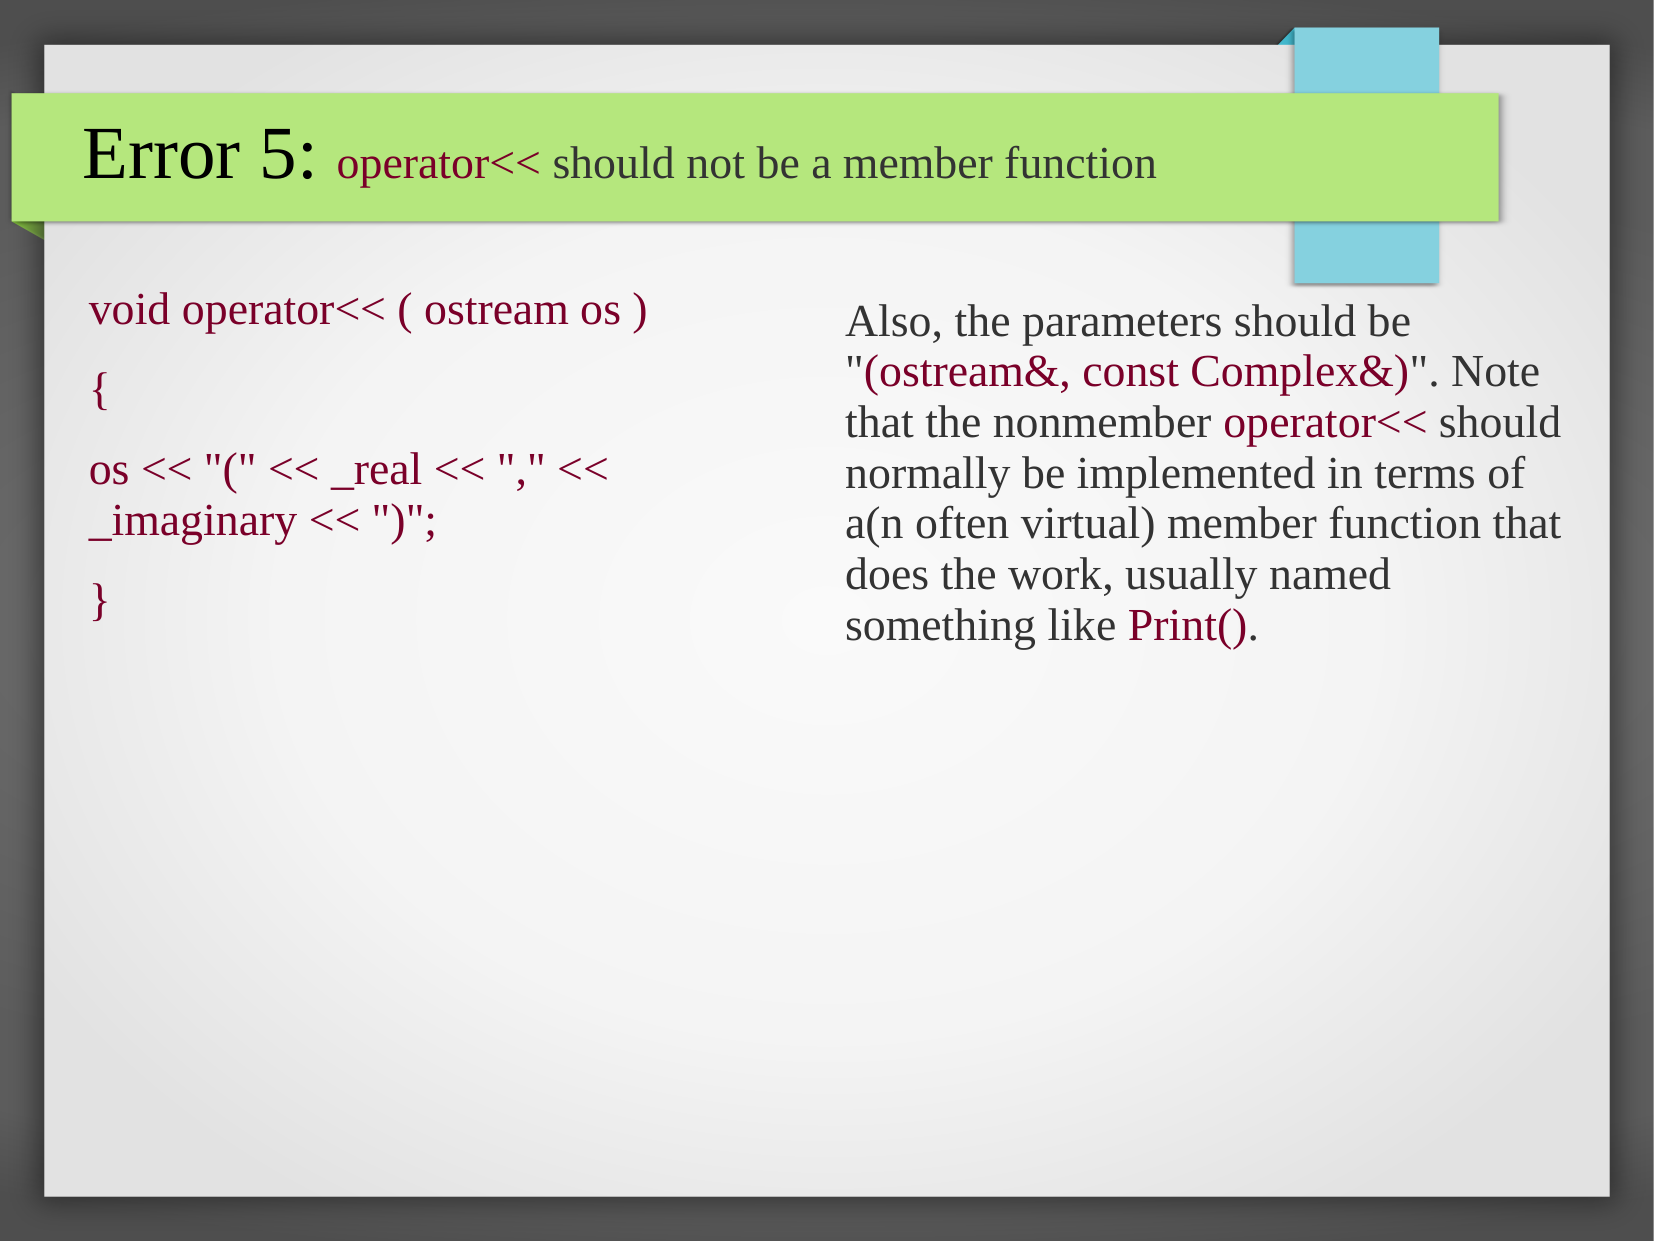

# Error 5: operator<< should not be a member function
void operator<< ( ostream os )
{
os << "(" << _real << "," << _imaginary << ")";
}
Also, the parameters should be "(ostream&, const Complex&)". Note that the nonmember operator<< should normally be implemented in terms of a(n often virtual) member function that does the work, usually named something like Print().